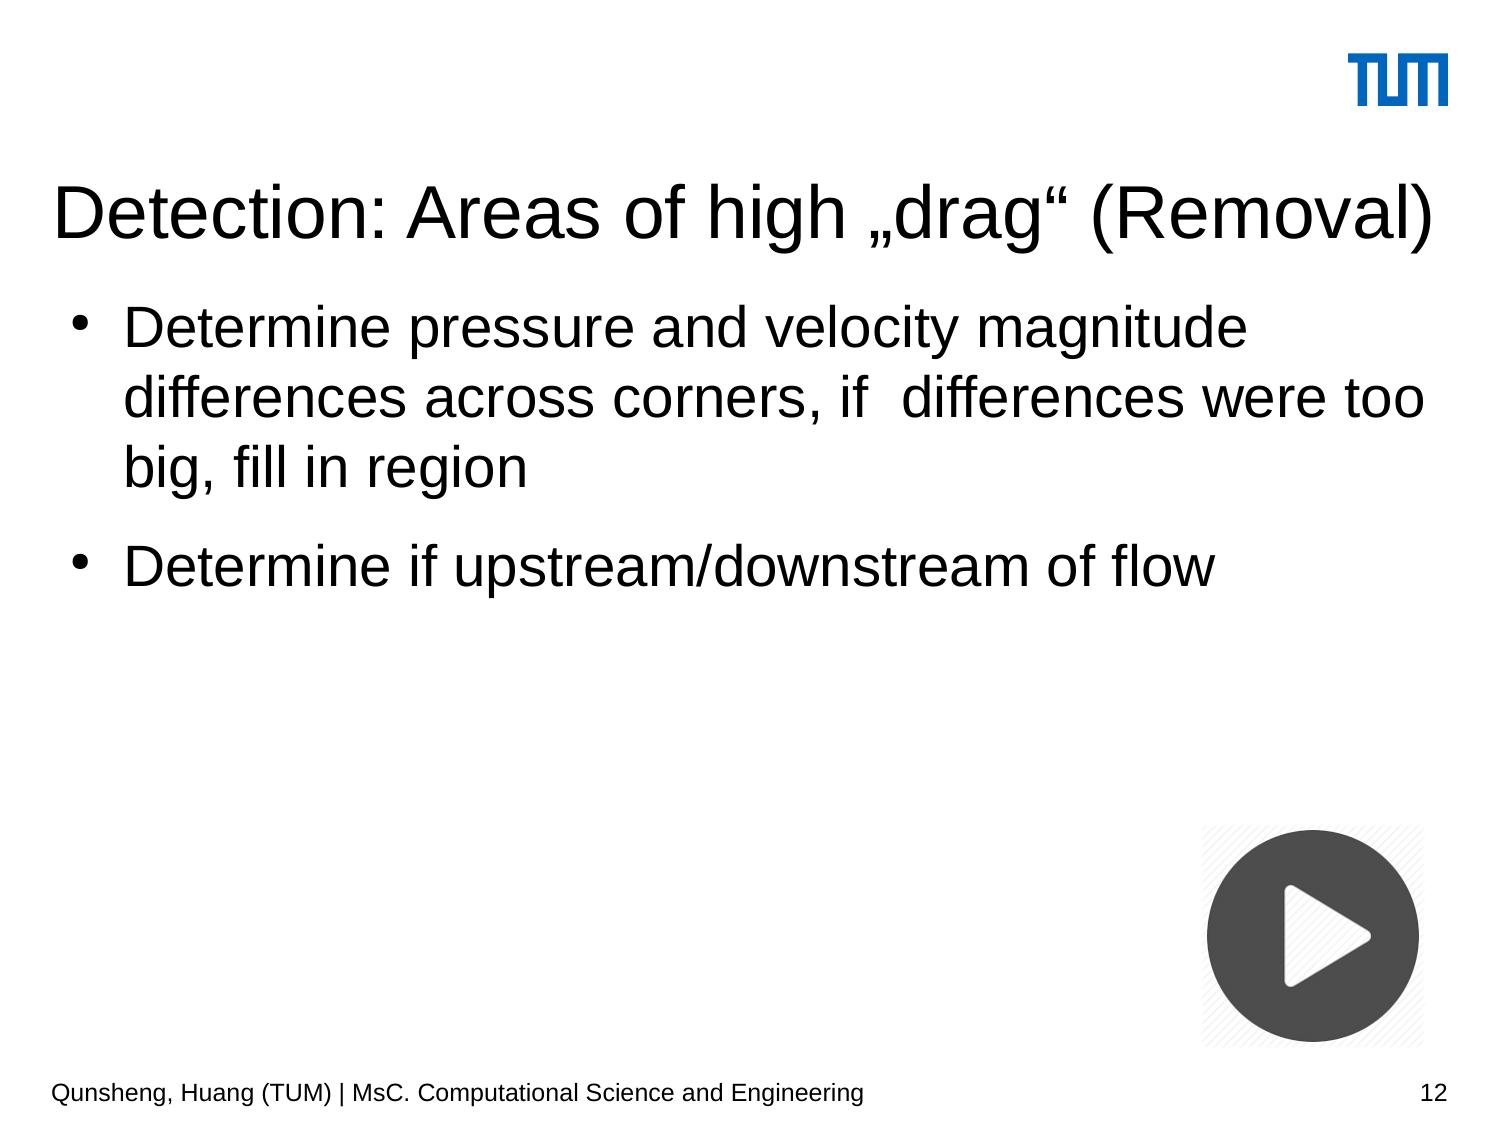

# Detection: Areas of high „drag“ (Removal)
Determine pressure and velocity magnitude differences across corners, if differences were too big, fill in region
Determine if upstream/downstream of flow
[2] precice – a coupling library for partitioned multi-physicssimulations on massively parallel systems http://www.precice.org.[Online]. Available: http://www.precice.org